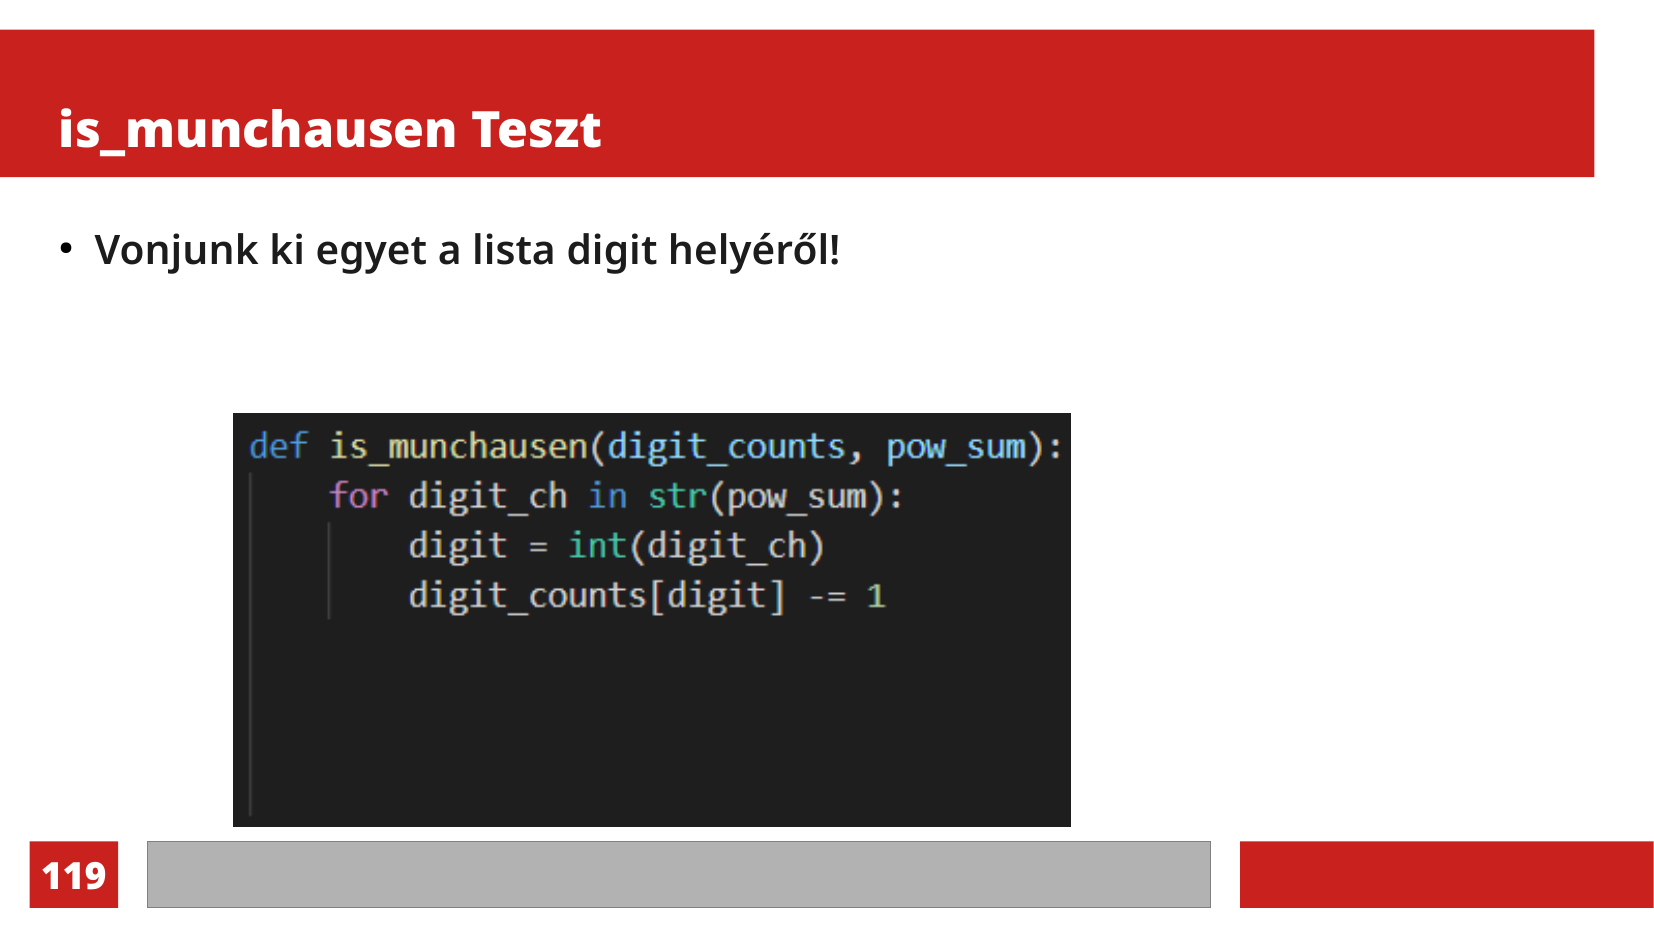

# is_munchausen Teszt
Vonjunk ki egyet a lista digit helyéről!
119